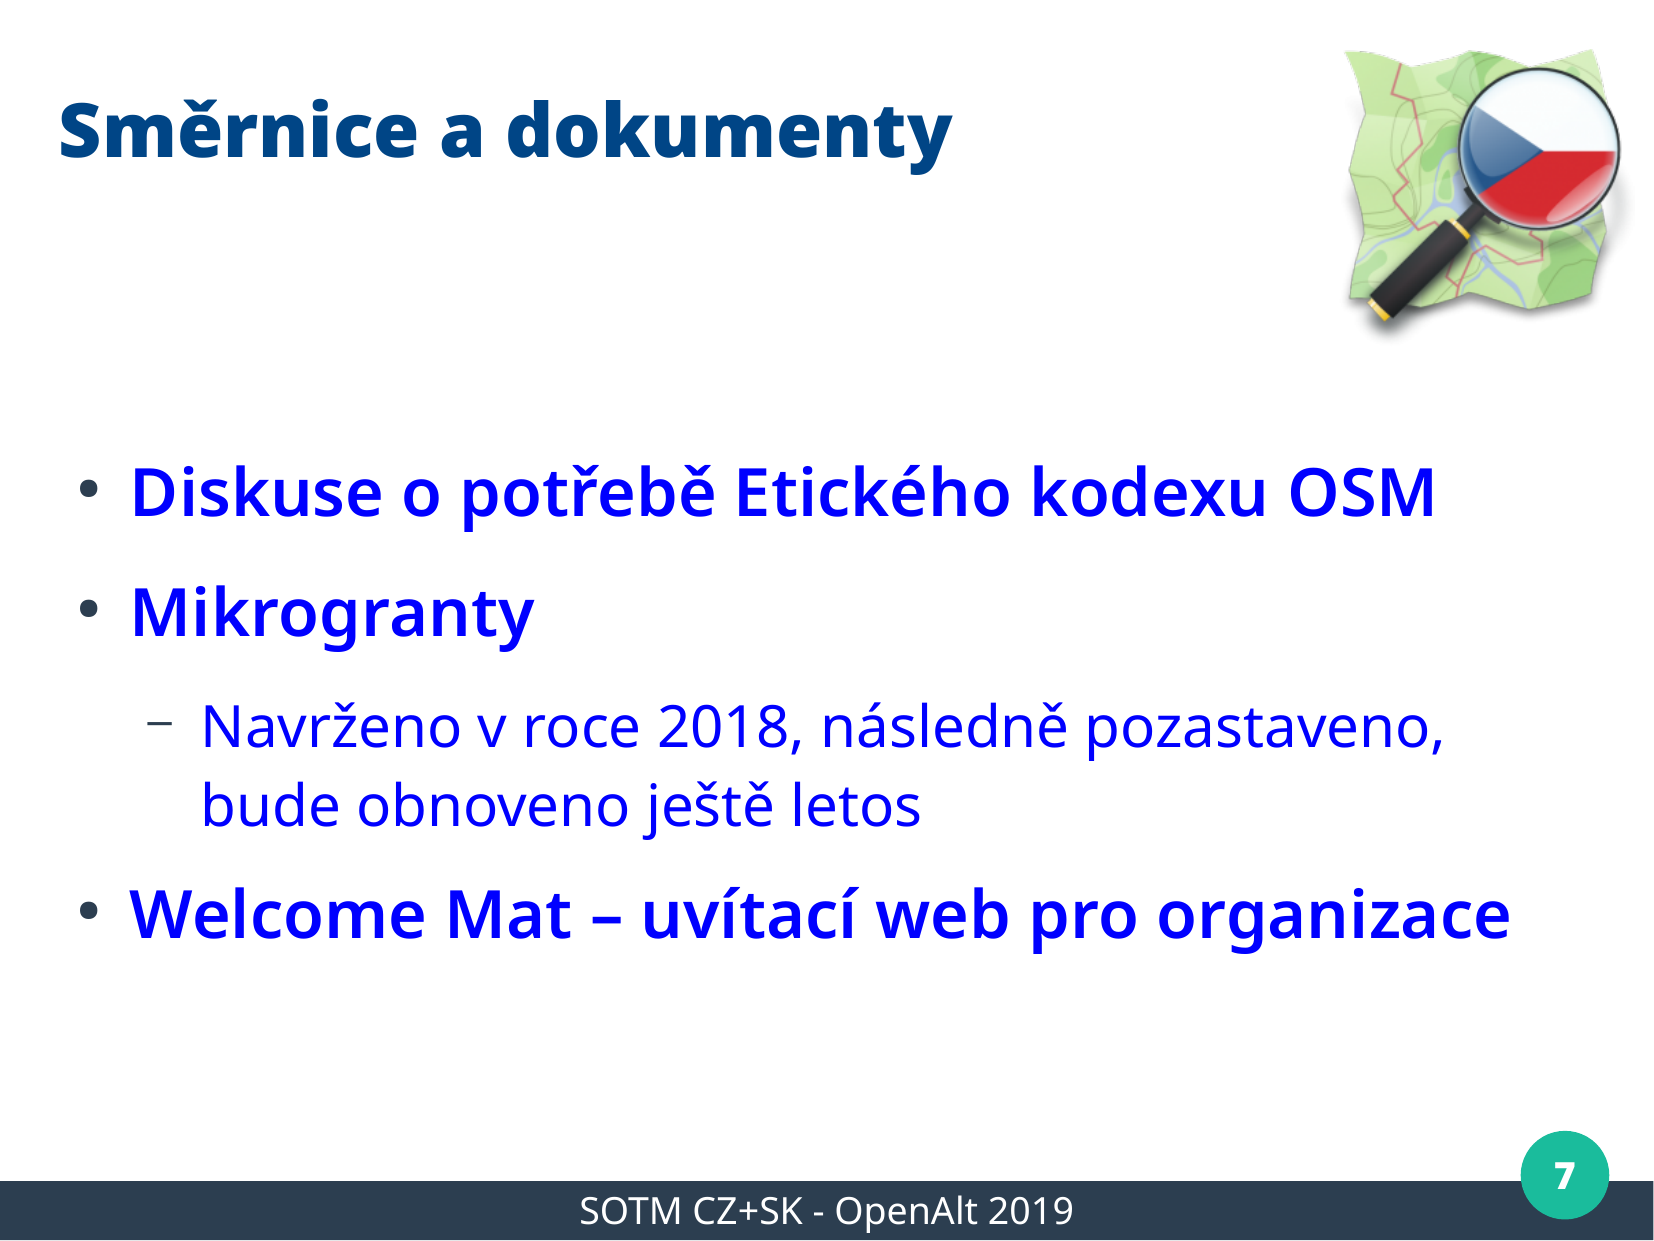

# Směrnice a dokumenty
Diskuse o potřebě Etického kodexu OSM
Mikrogranty
Navrženo v roce 2018, následně pozastaveno, bude obnoveno ještě letos
Welcome Mat – uvítací web pro organizace
7
SOTM CZ+SK - OpenAlt 2019